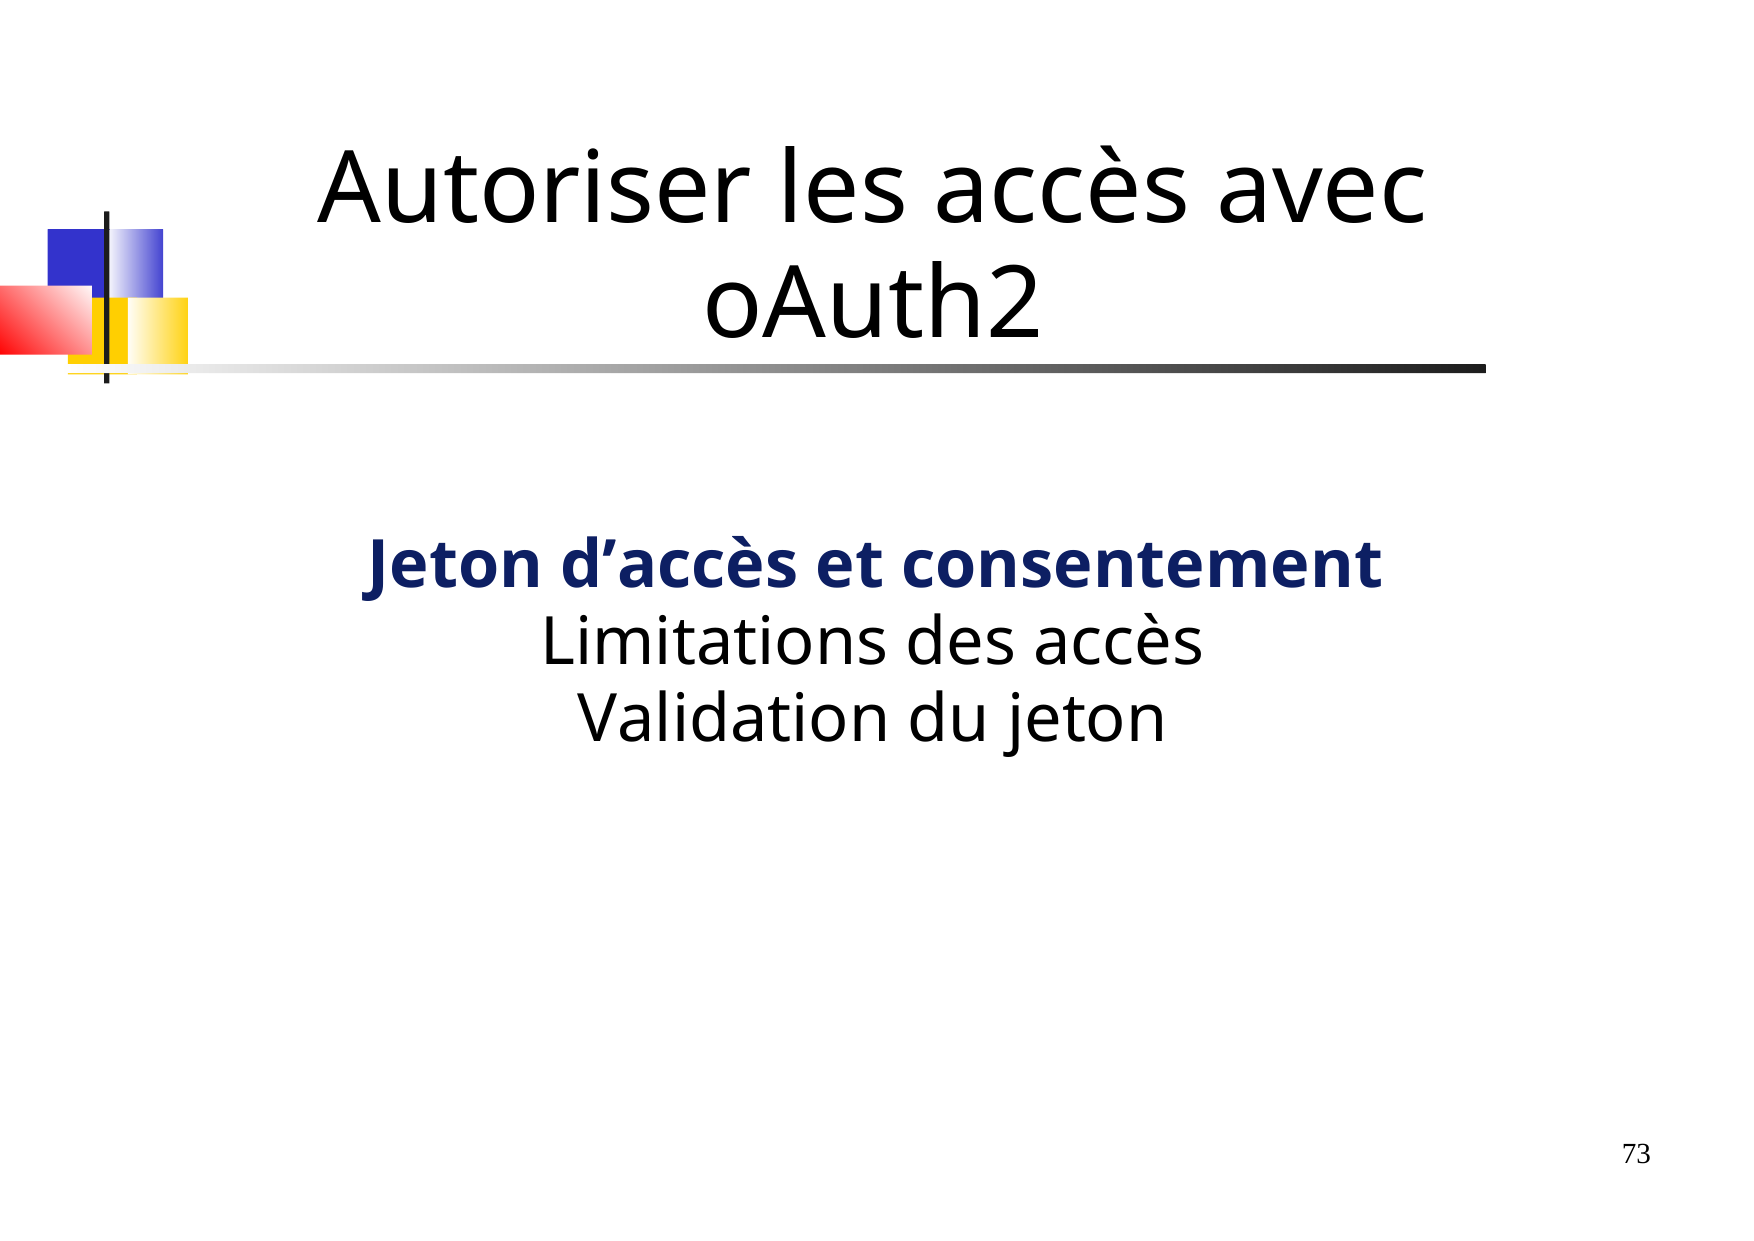

# Autoriser les accès avec oAuth2
Jeton d’accès et consentement
Limitations des accès
Validation du jeton